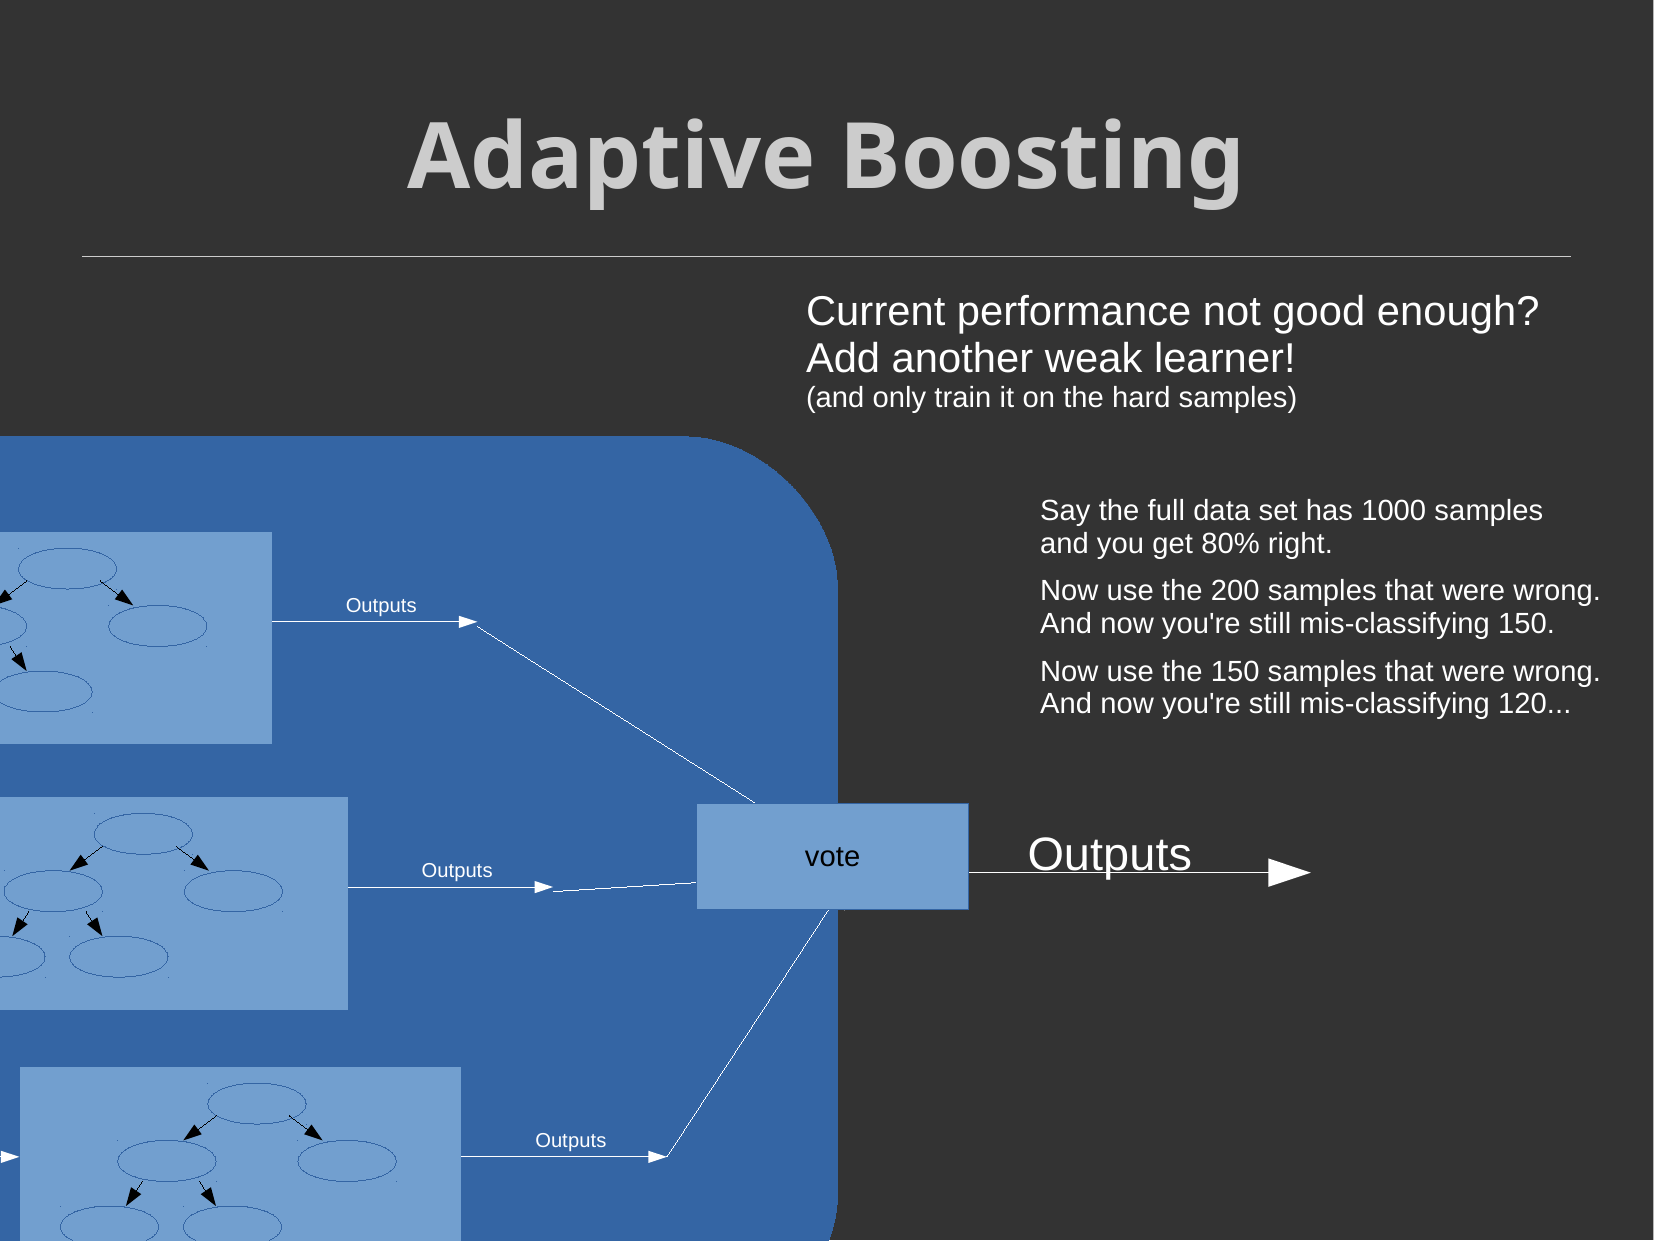

# Adaptive Boosting
Current performance not good enough?
Add another weak learner!
(and only train it on the hard samples)
Say the full data set has 1000 samples
and you get 80% right.
Now use the 200 samples that were wrong.
And now you're still mis-classifying 150.
Outputs
Inputs
Now use the 150 samples that were wrong.
And now you're still mis-classifying 120...
vote
Outputs
Inputs
Outputs
Inputs
Outputs
Inputs